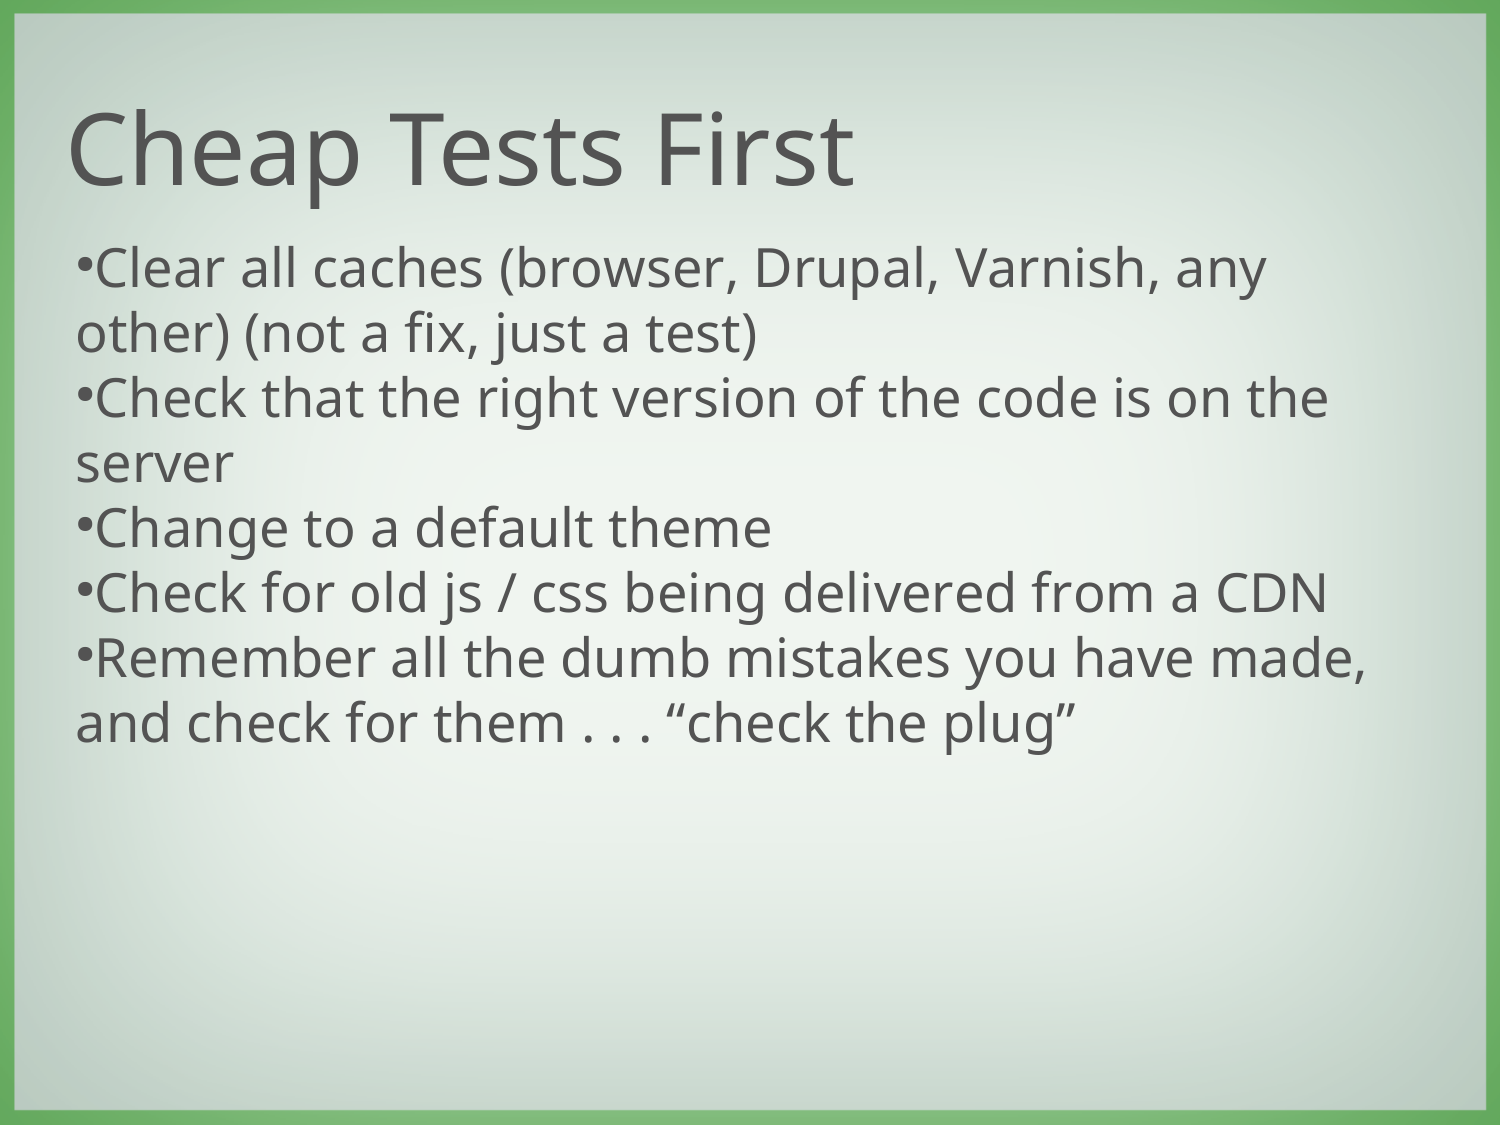

# Cheap Tests First
Clear all caches (browser, Drupal, Varnish, any other) (not a fix, just a test)
Check that the right version of the code is on the server
Change to a default theme
Check for old js / css being delivered from a CDN
Remember all the dumb mistakes you have made, and check for them . . . “check the plug”